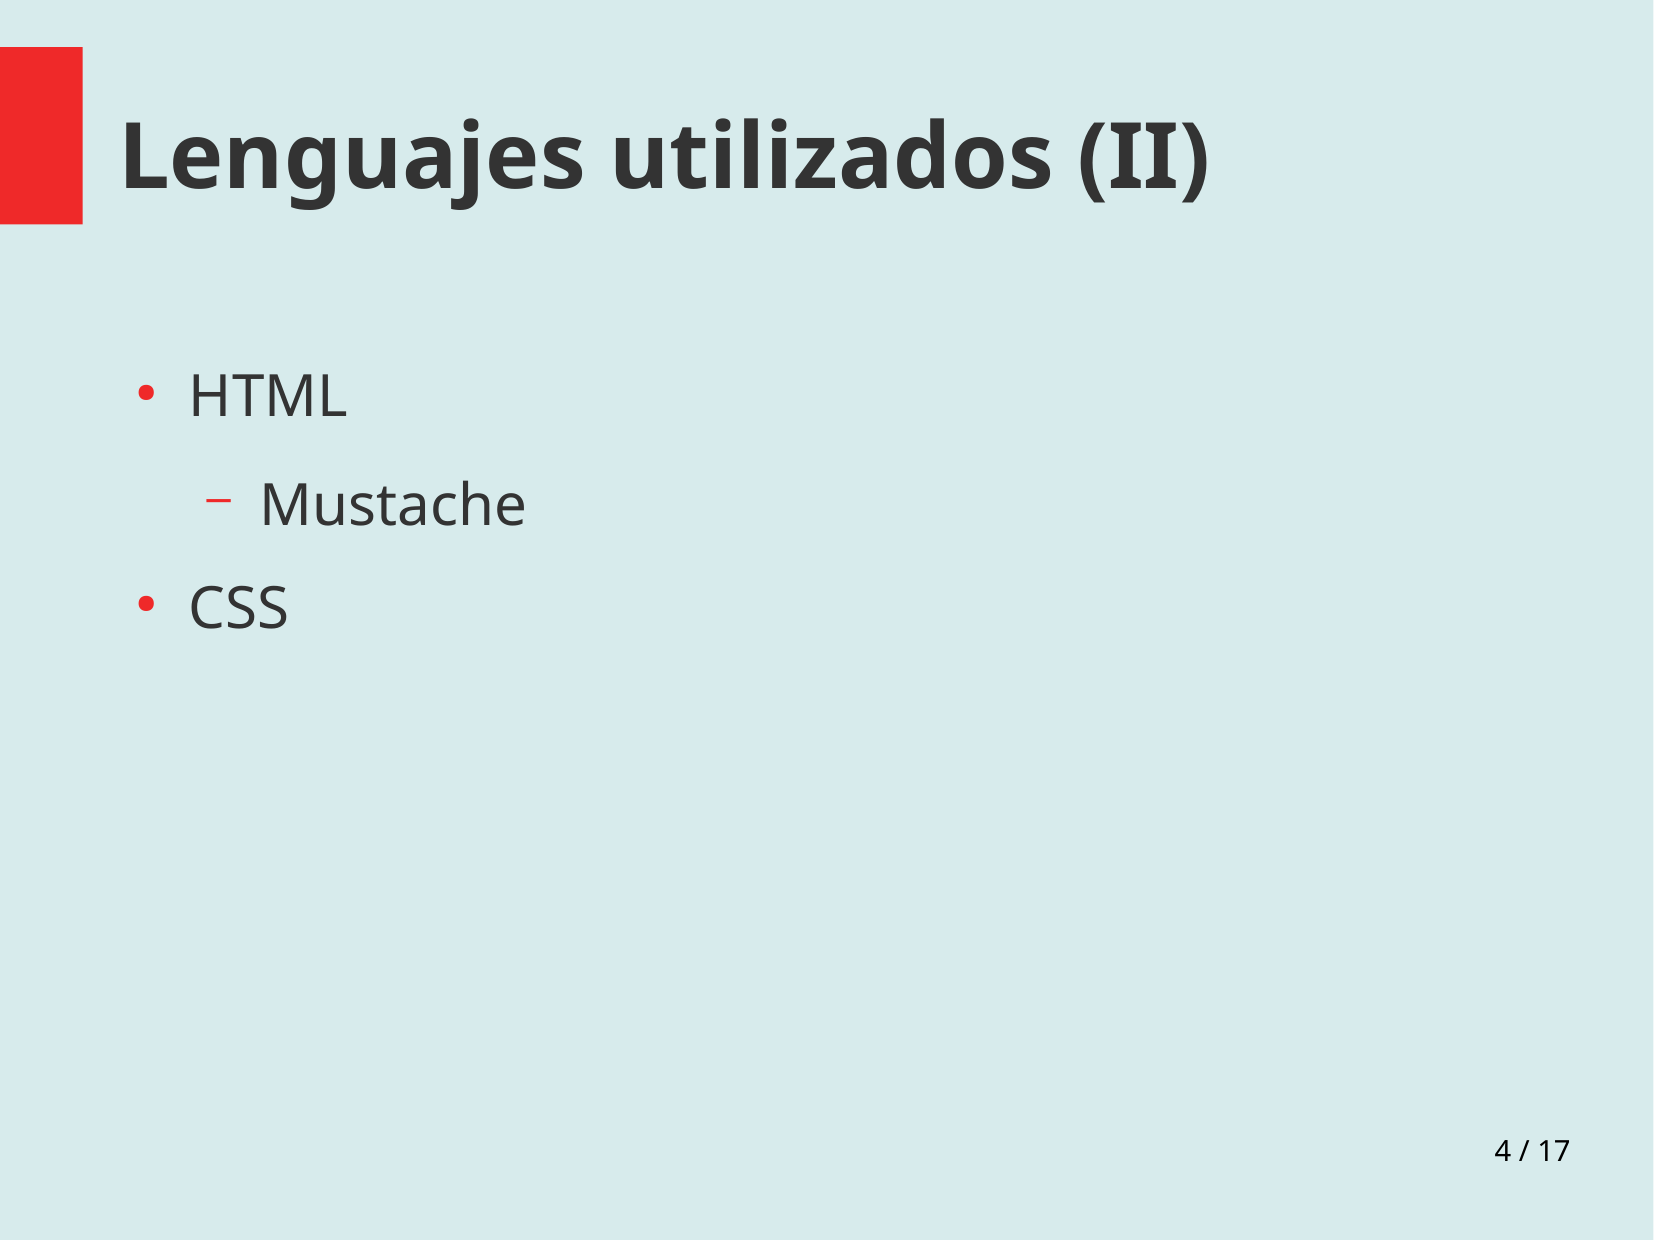

# Lenguajes utilizados (II)
HTML
Mustache
CSS
4